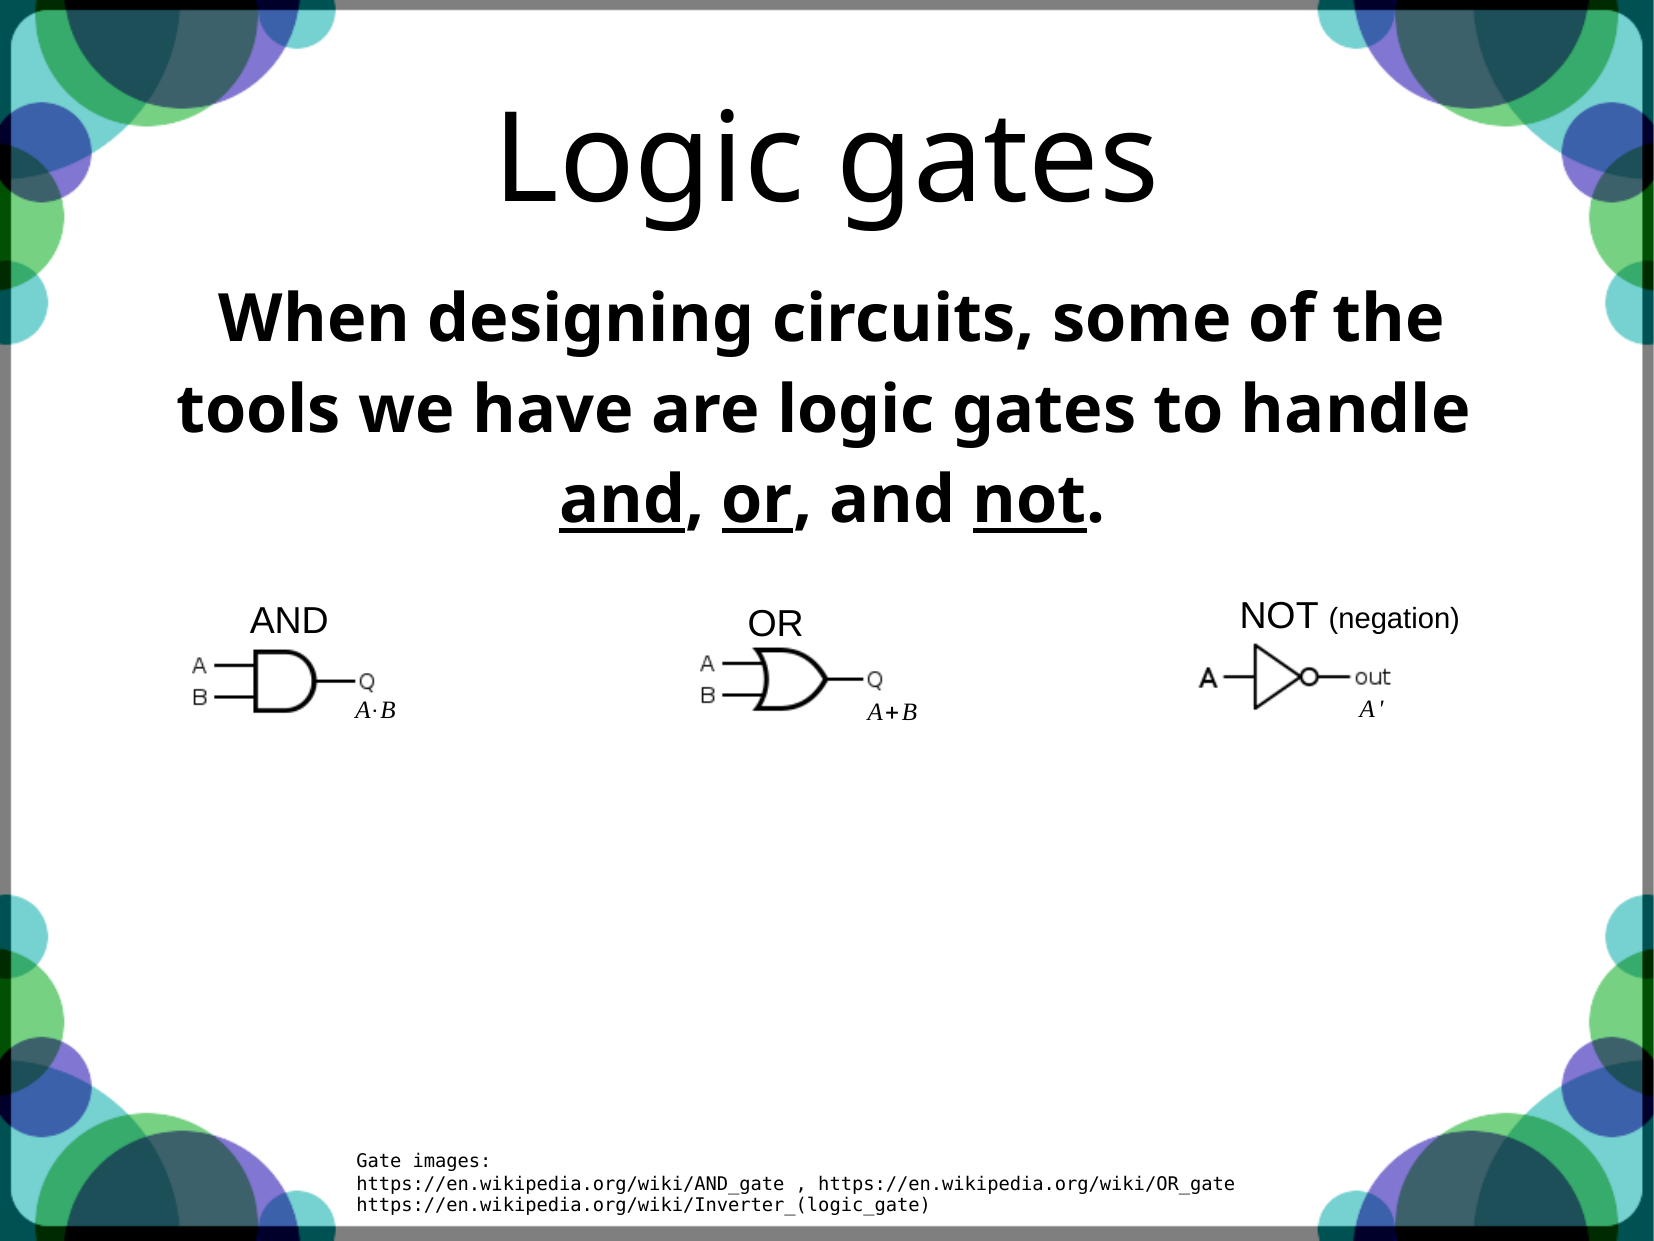

# Logic gates
When designing circuits, some of the tools we have are logic gates to handle
and, or, and not.
NOT (negation)
AND
OR
Gate images:
https://en.wikipedia.org/wiki/AND_gate , https://en.wikipedia.org/wiki/OR_gate
https://en.wikipedia.org/wiki/Inverter_(logic_gate)